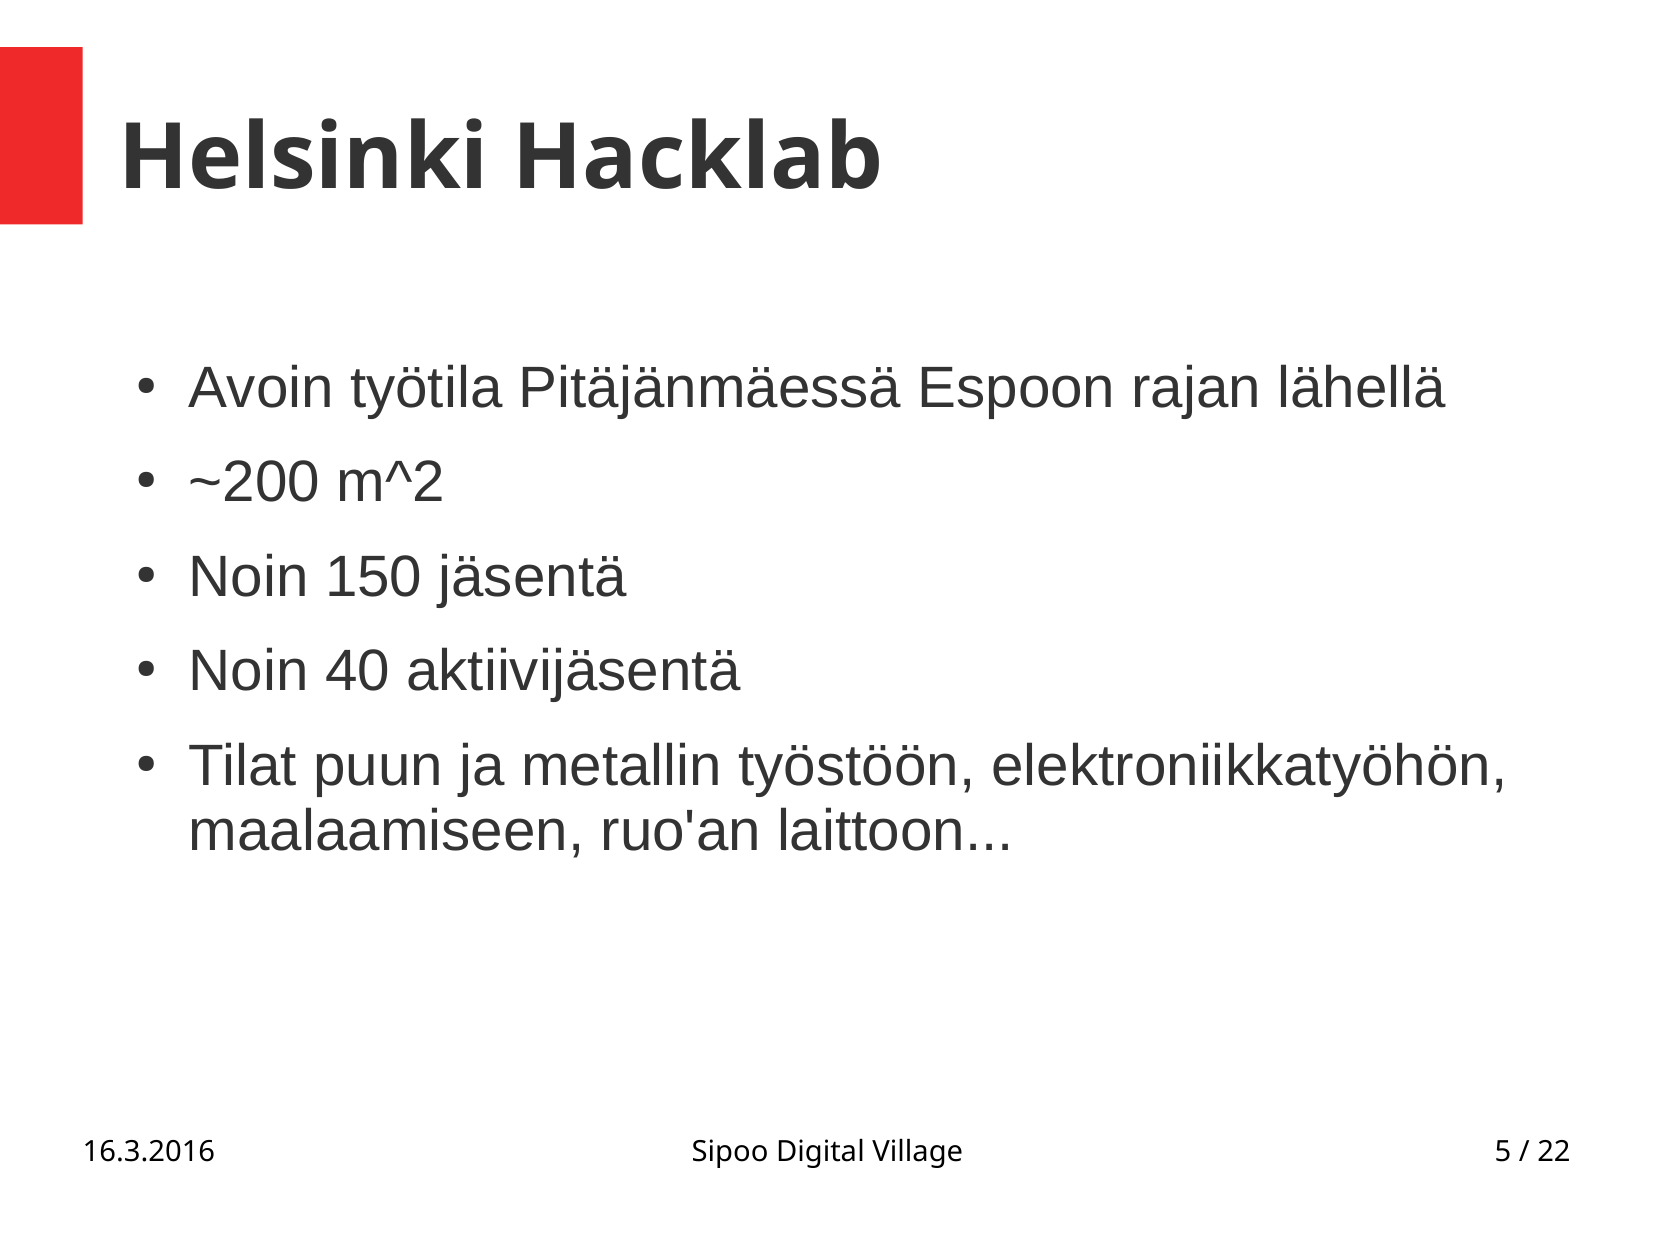

# Helsinki Hacklab
Avoin työtila Pitäjänmäessä Espoon rajan lähellä
~200 m^2
Noin 150 jäsentä
Noin 40 aktiivijäsentä
Tilat puun ja metallin työstöön, elektroniikkatyöhön, maalaamiseen, ruo'an laittoon...
5